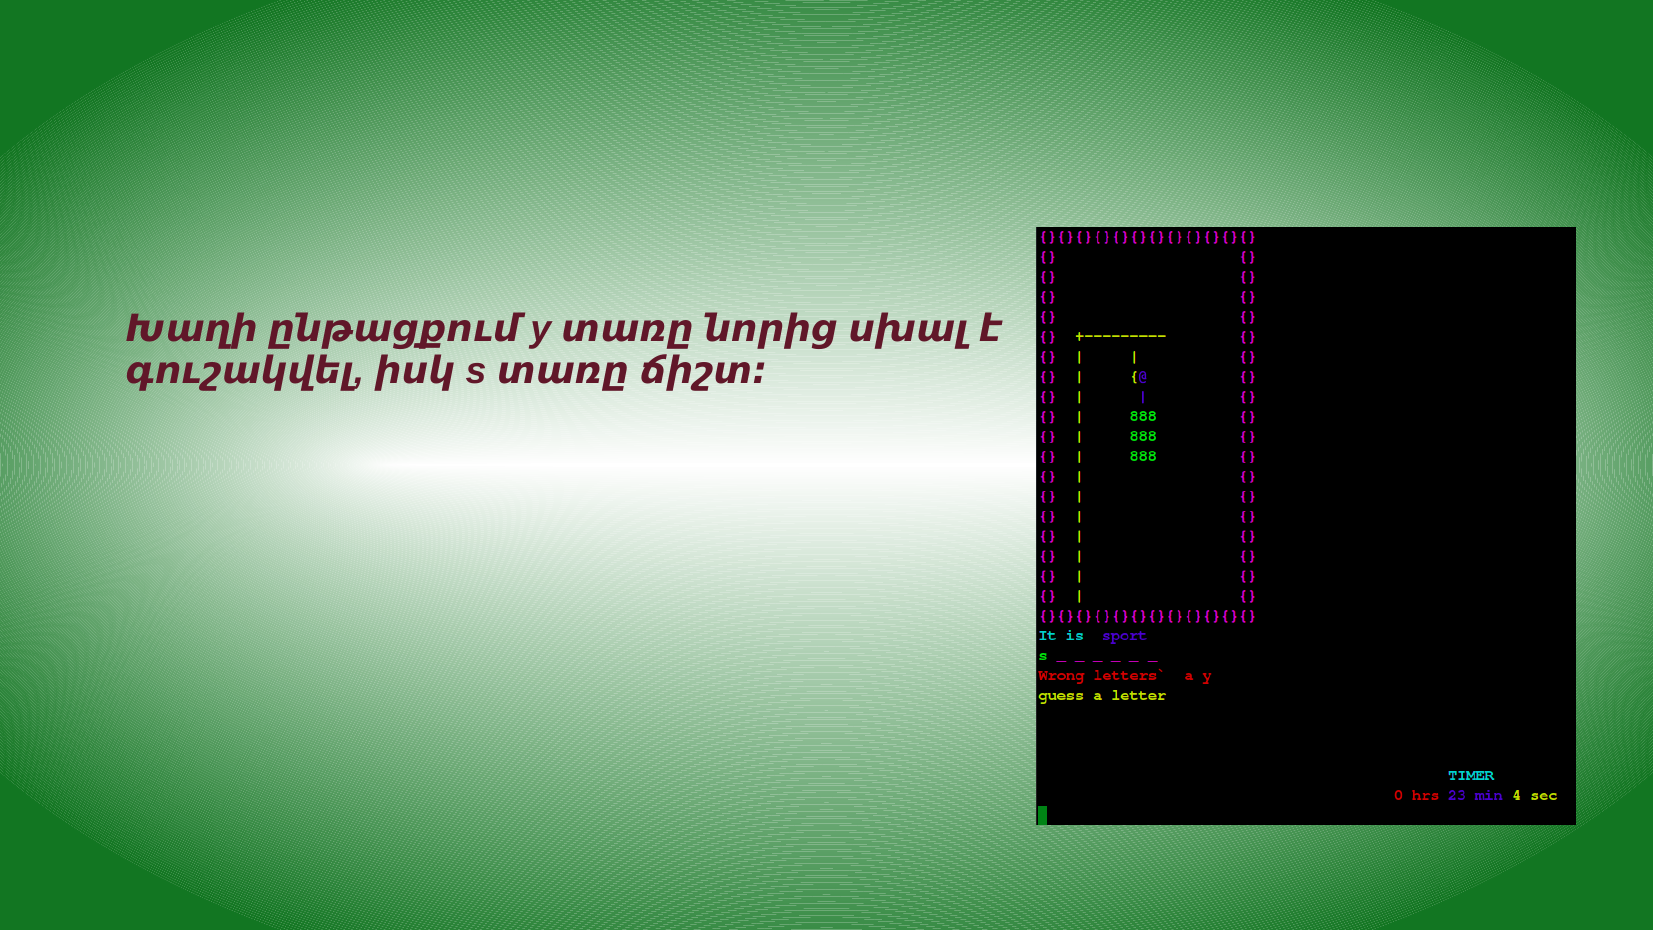

Խաղի ընթացքում y տառը նորից սխալ է
գուշակվել, իսկ s տառը ճիշտ։